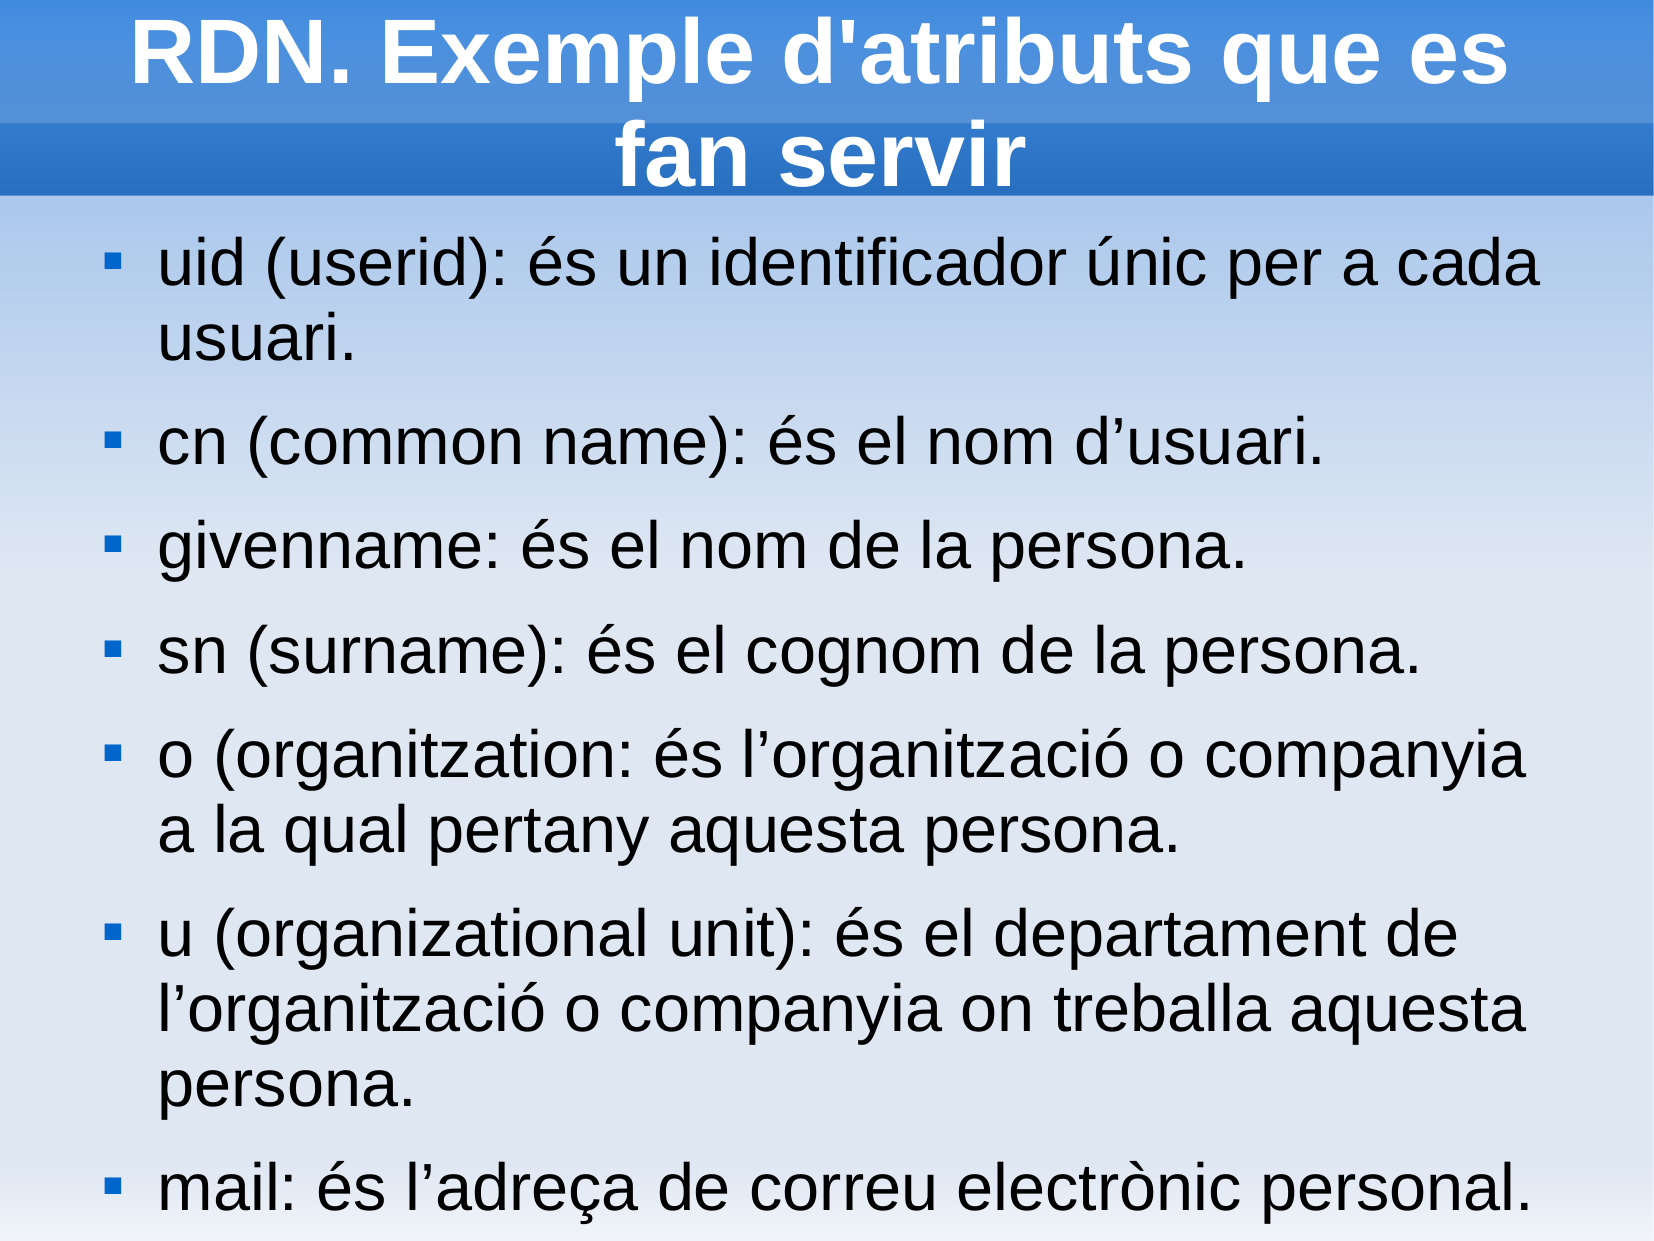

# RDN. Exemple d'atributs que es fan servir
uid (userid): és un identificador únic per a cada usuari.
cn (common name): és el nom d’usuari.
givenname: és el nom de la persona.
sn (surname): és el cognom de la persona.
o (organitzation: és l’organització o companyia a la qual pertany aquesta persona.
u (organizational unit): és el departament de l’organització o companyia on treballa aquesta persona.
mail: és l’adreça de correu electrònic personal.